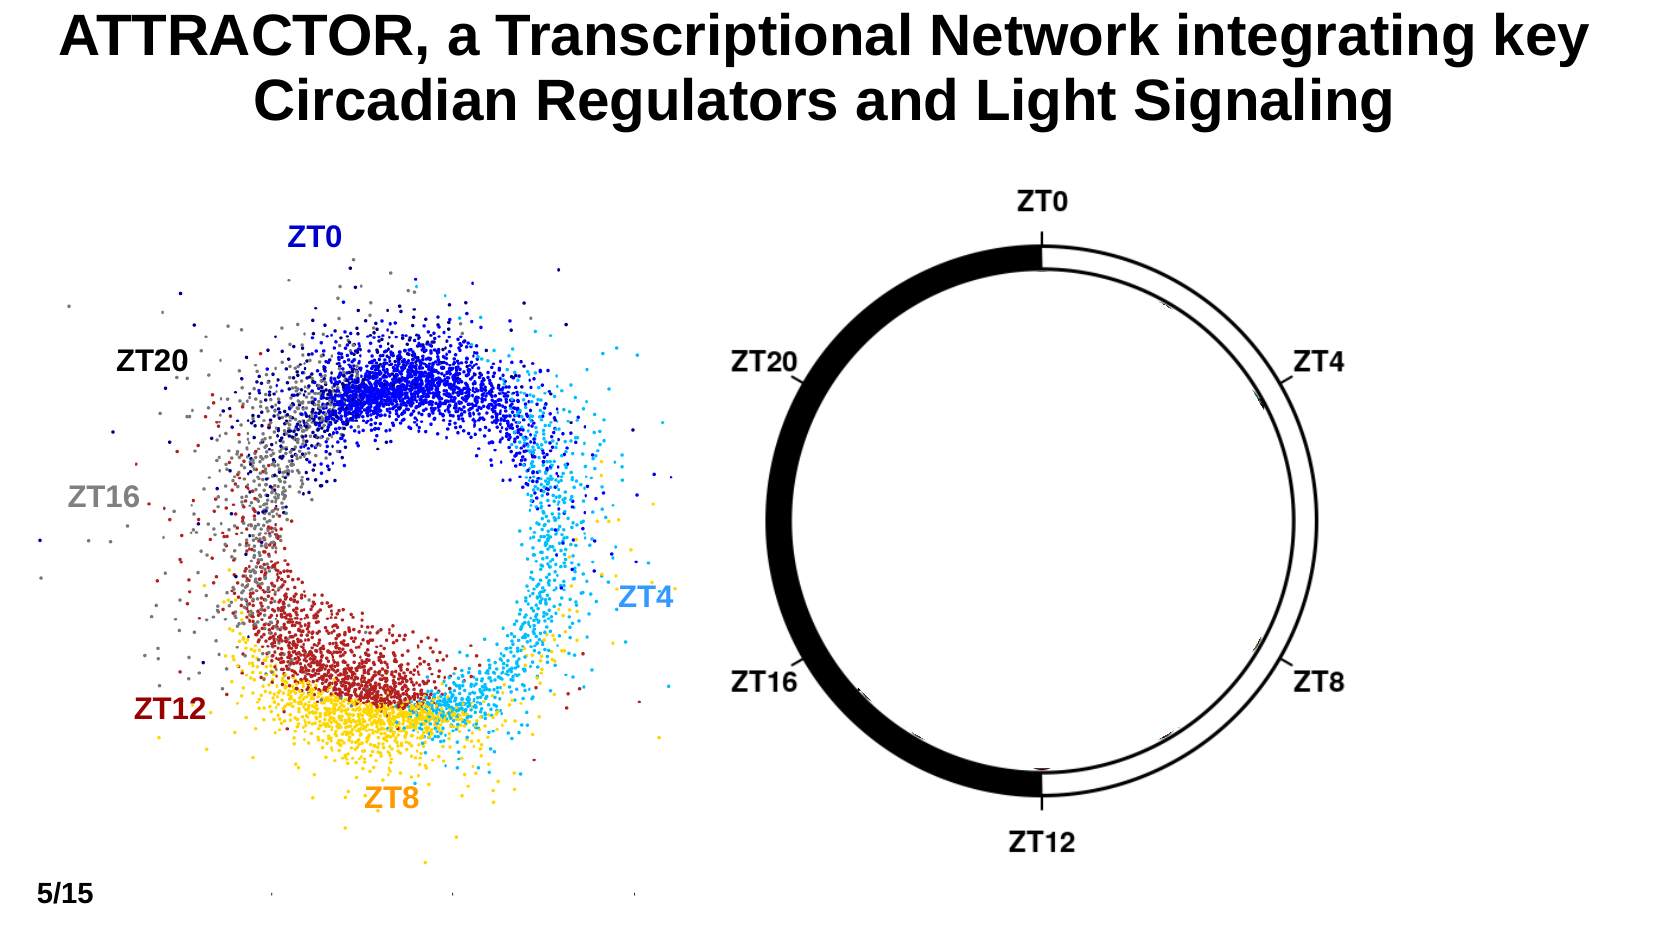

# ATTRACTOR, a Transcriptional Network integrating key Circadian Regulators and Light Signaling
ZT0
ZT20
ZT16
ZT4
ZT12
ZT8
 5/15